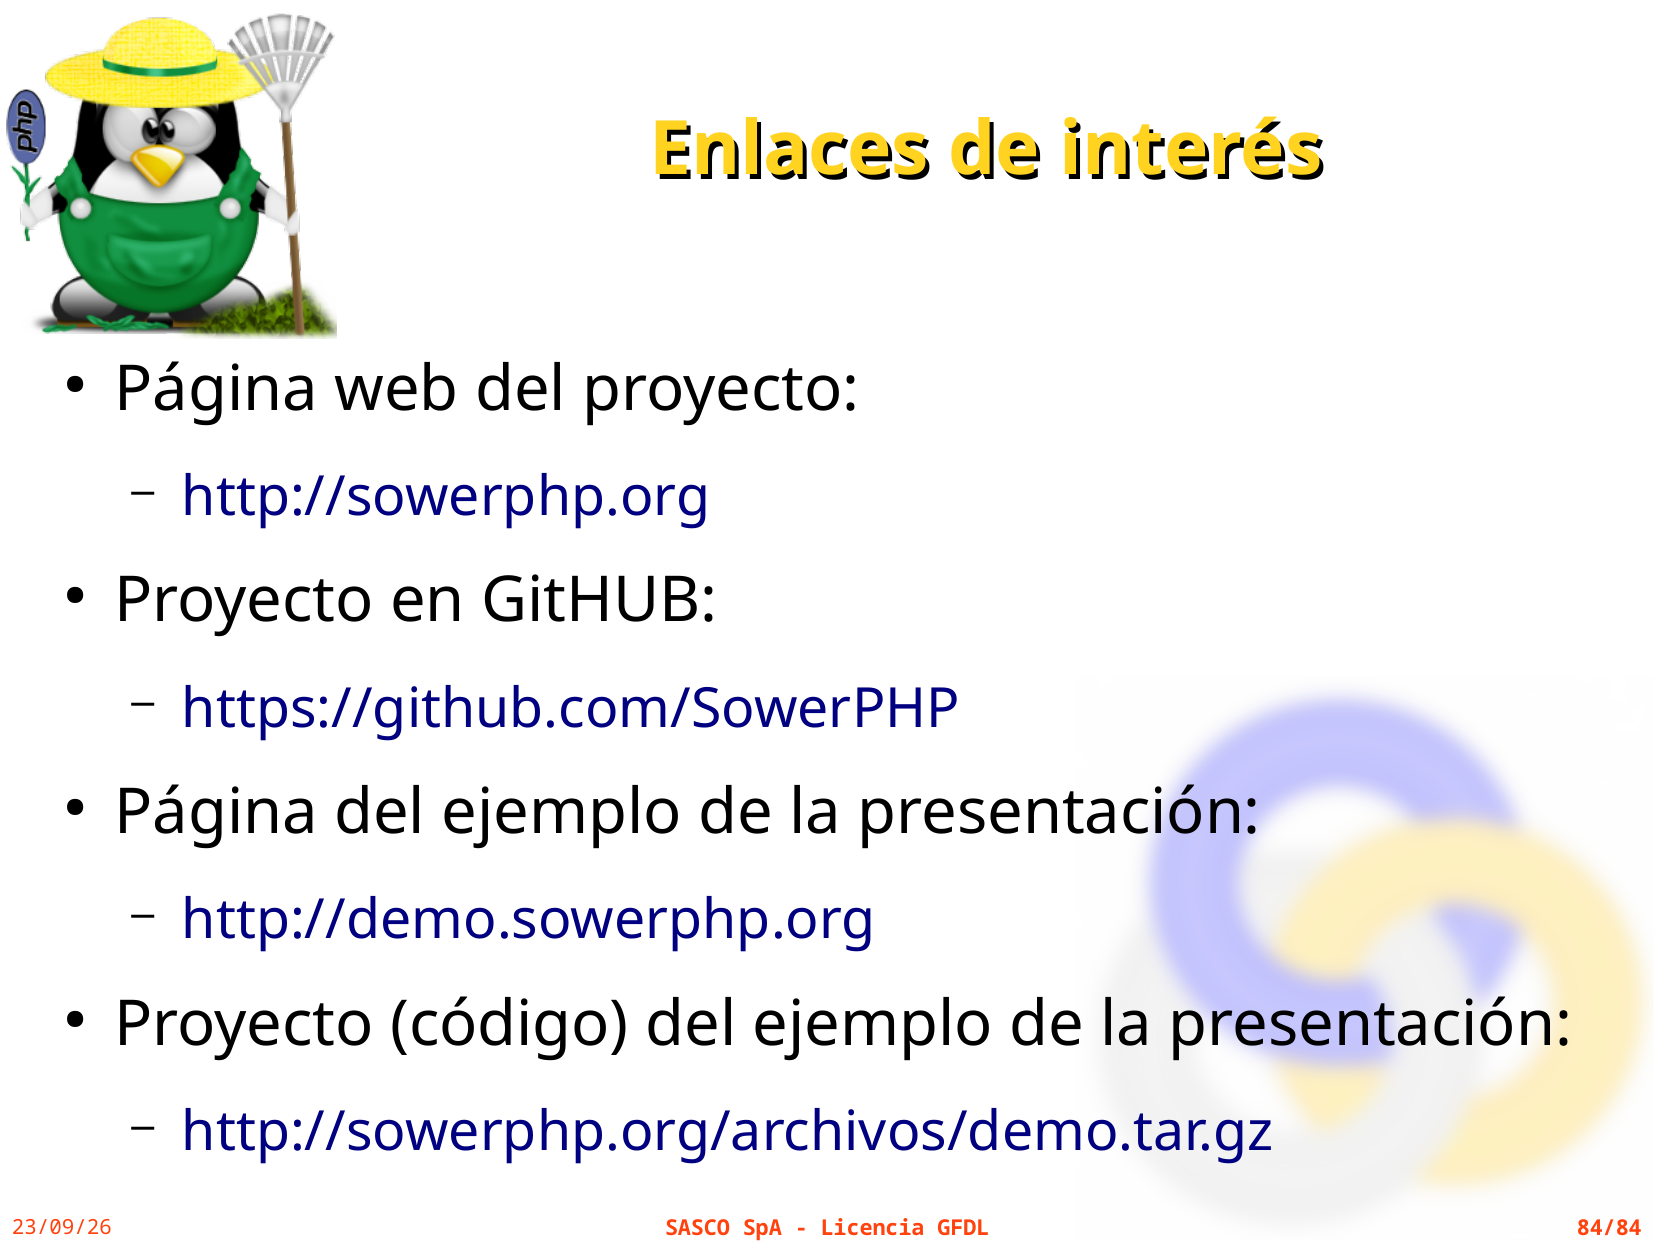

# Enlaces de interés
Página web del proyecto:
http://sowerphp.org
Proyecto en GitHUB:
https://github.com/SowerPHP
Página del ejemplo de la presentación:
http://demo.sowerphp.org
Proyecto (código) del ejemplo de la presentación:
http://sowerphp.org/archivos/demo.tar.gz
SASCO SpA - Licencia GFDL
84